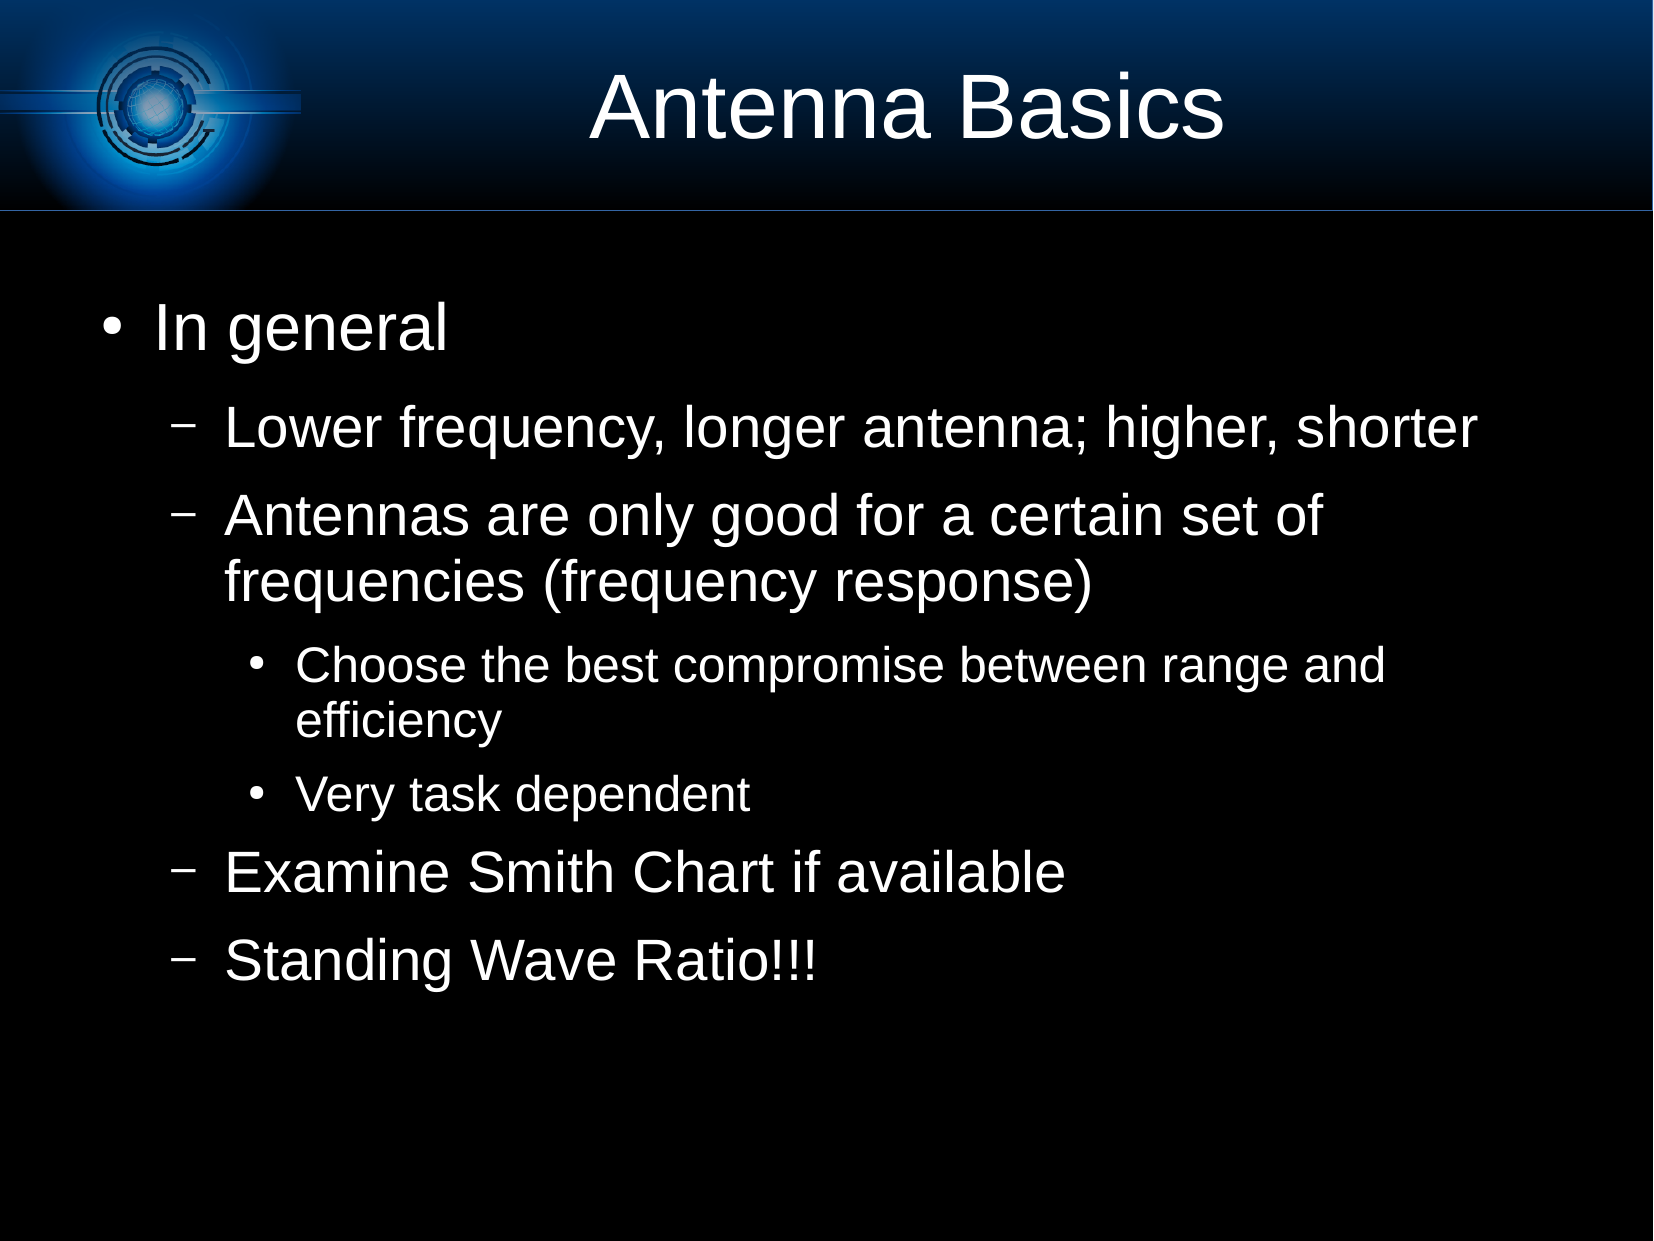

# Antenna Basics
In general
Lower frequency, longer antenna; higher, shorter
Antennas are only good for a certain set of frequencies (frequency response)
Choose the best compromise between range and efficiency
Very task dependent
Examine Smith Chart if available
Standing Wave Ratio!!!